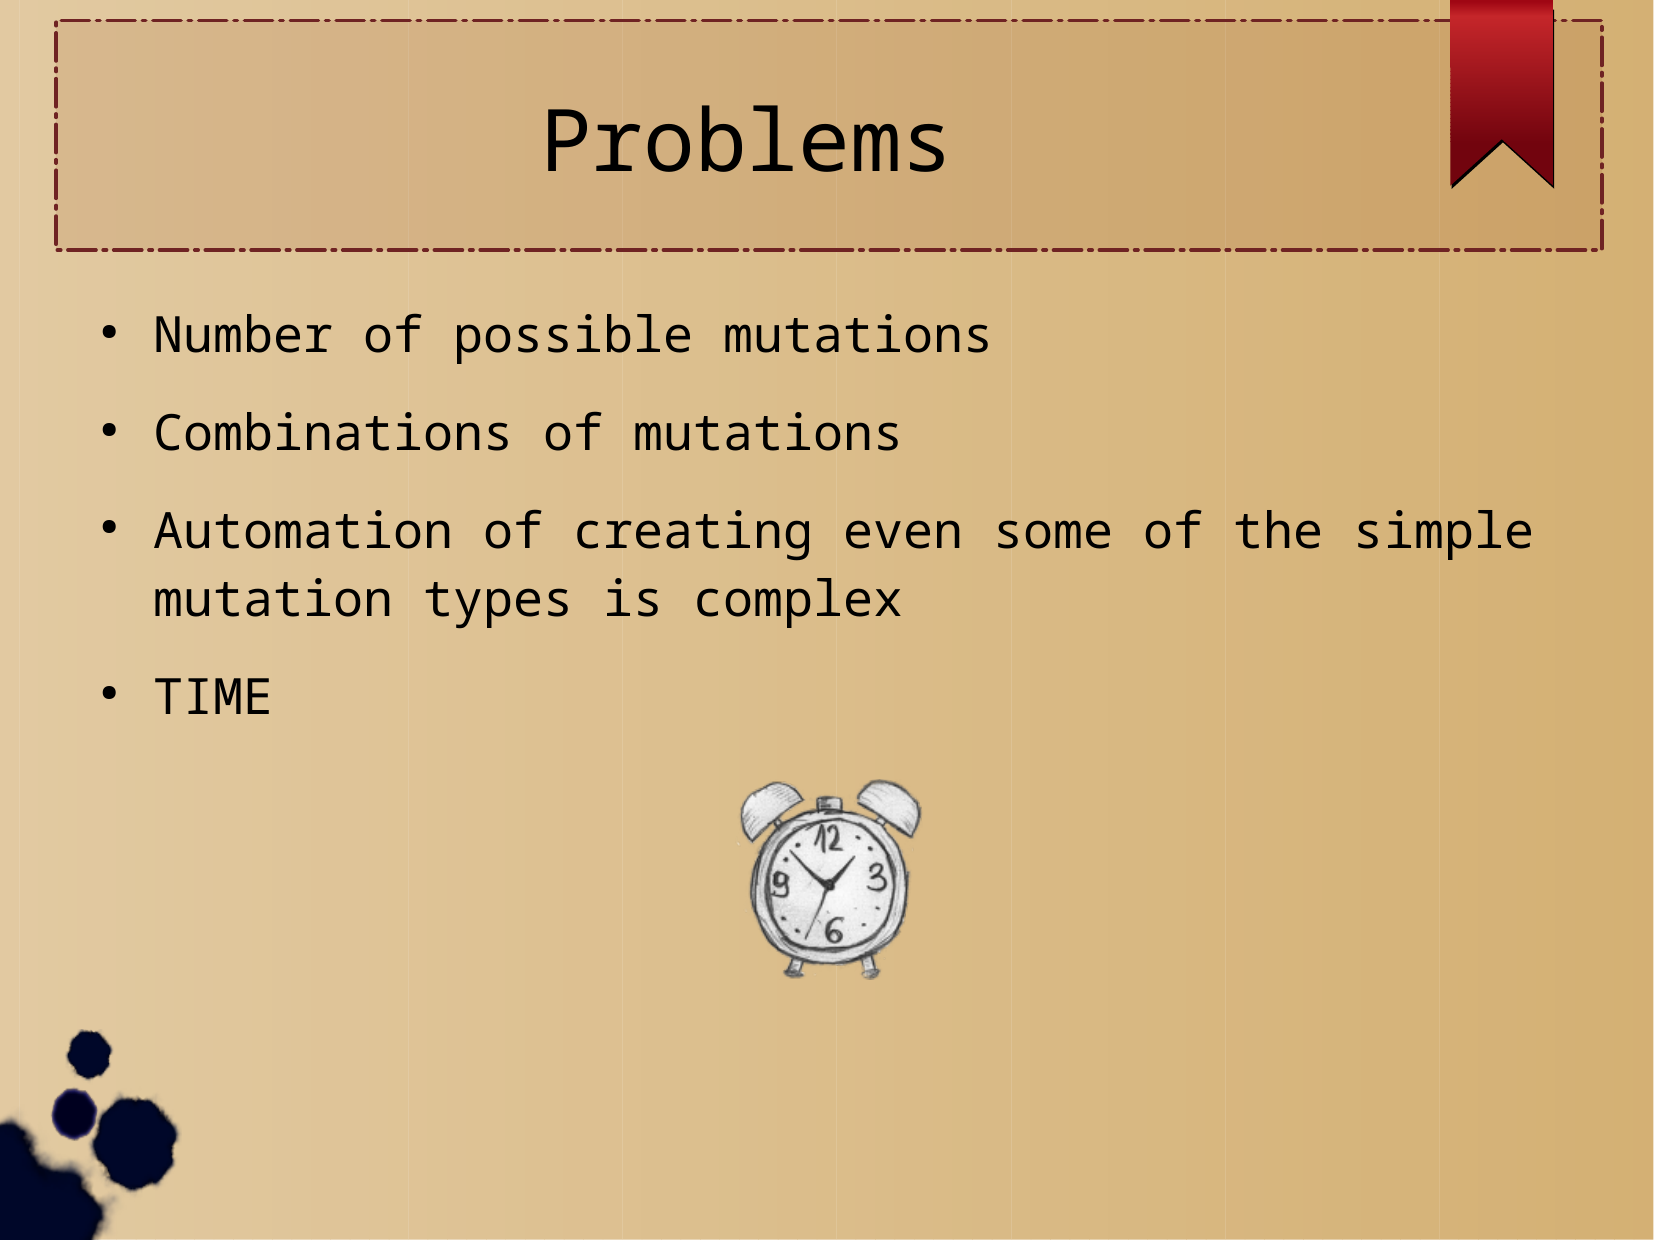

# Problems
Number of possible mutations
Combinations of mutations
Automation of creating even some of the simple mutation types is complex
TIME